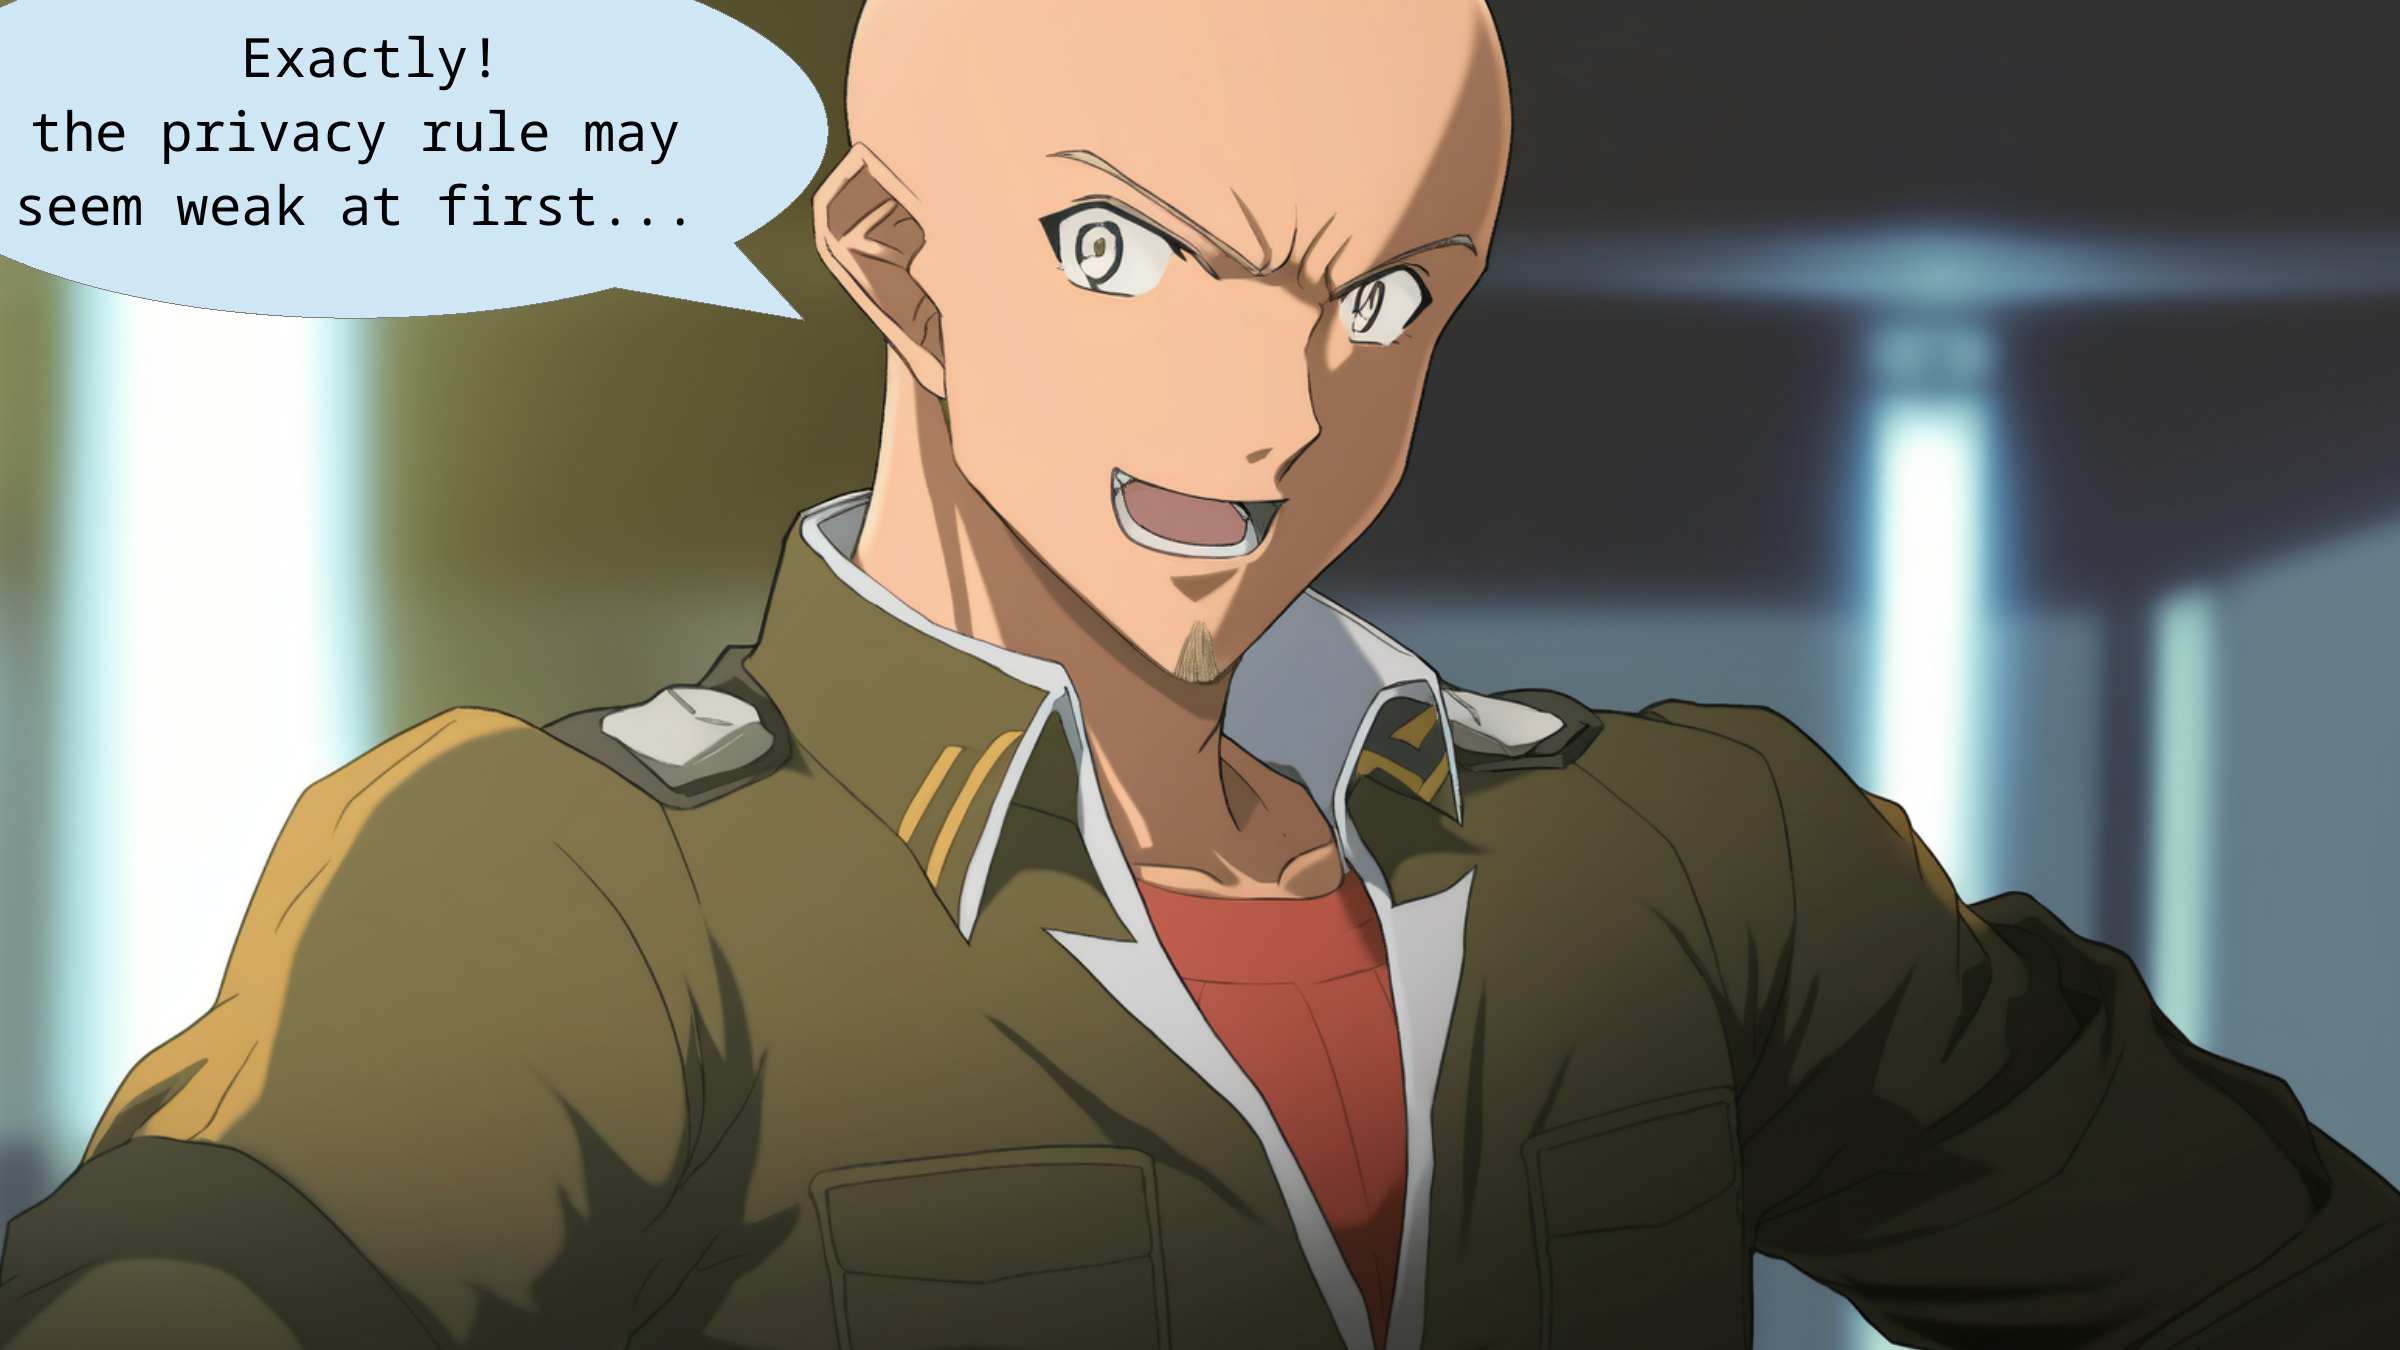

Exactly!
the privacy rule may
seem weak at first...